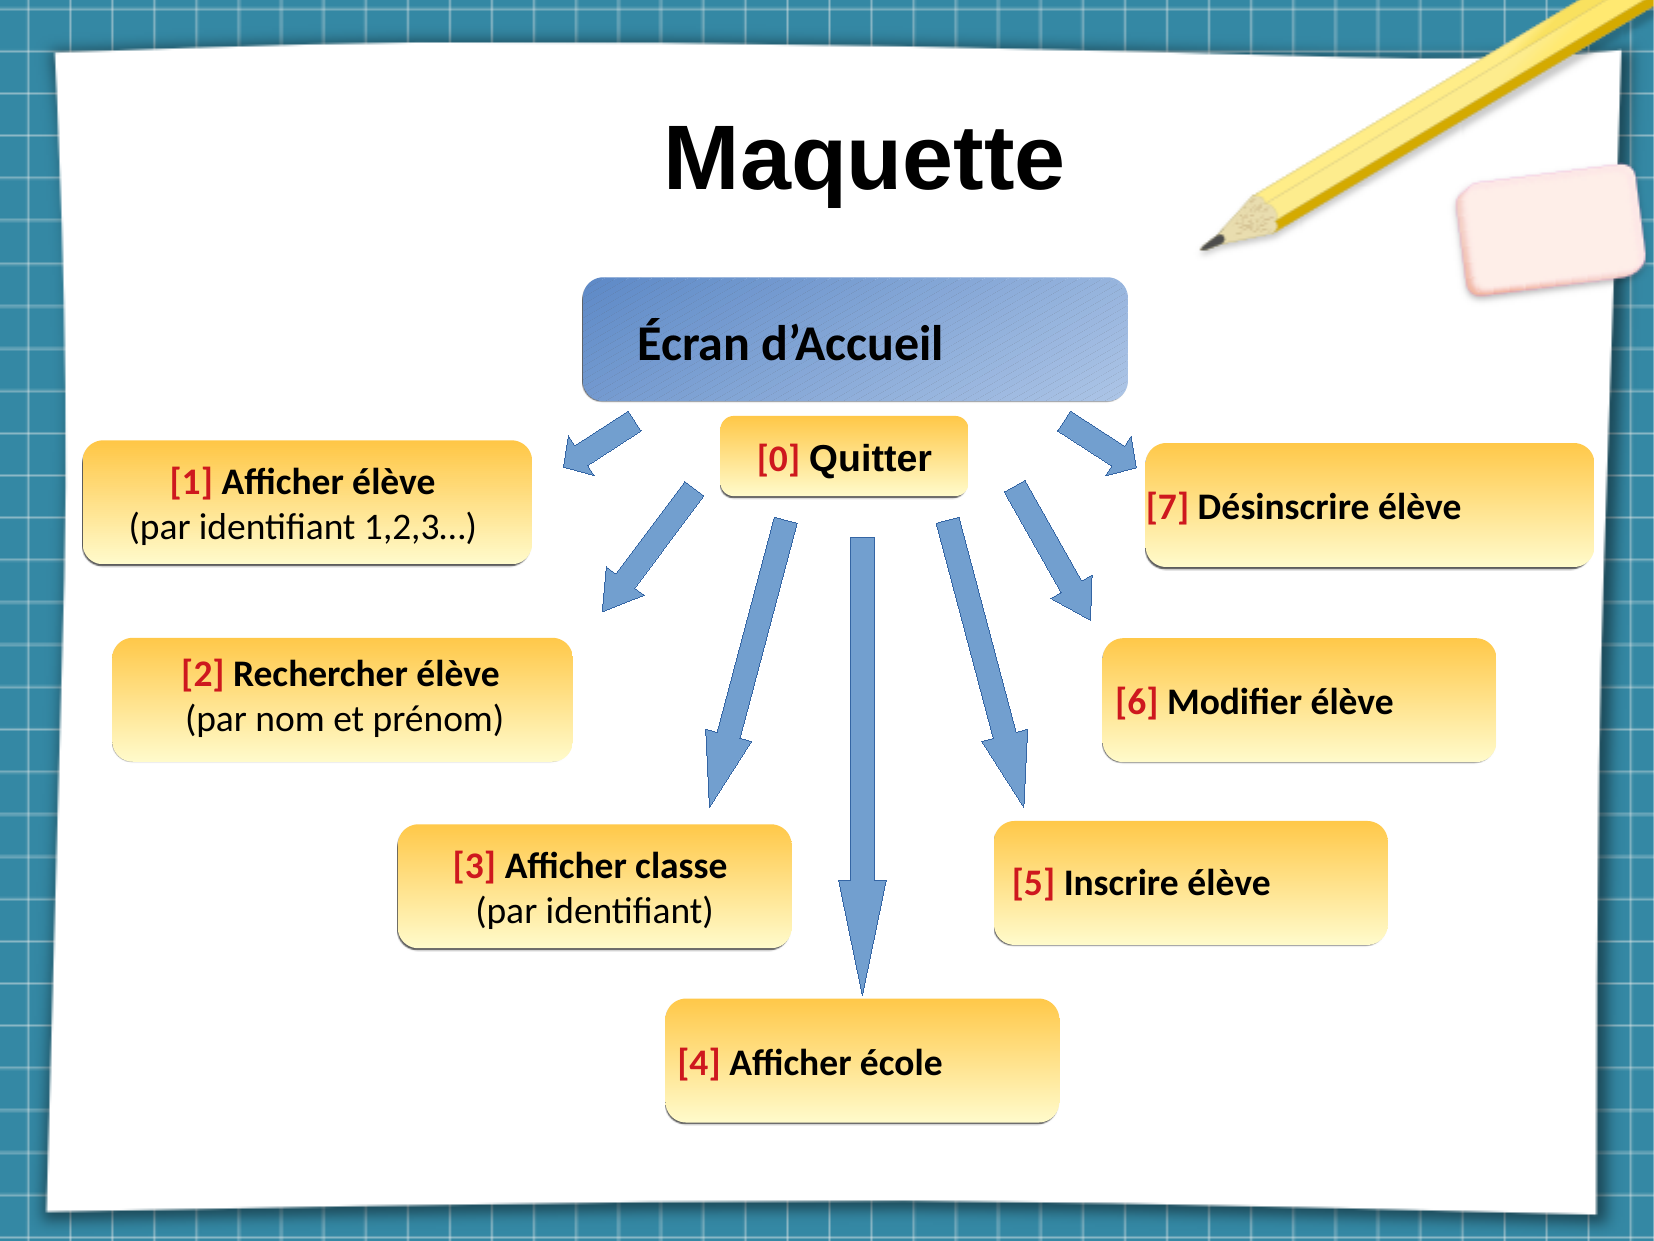

# Maquette
Écran d’Accueil
[0] Quitter
[1] Afficher élève
(par identifiant 1,2,3…)
[7] Désinscrire élève
[2] Rechercher élève
(par nom et prénom)
[6] Modifier élève
[3] Afficher classe
(par identifiant)
[5] Inscrire élève
[4] Afficher école